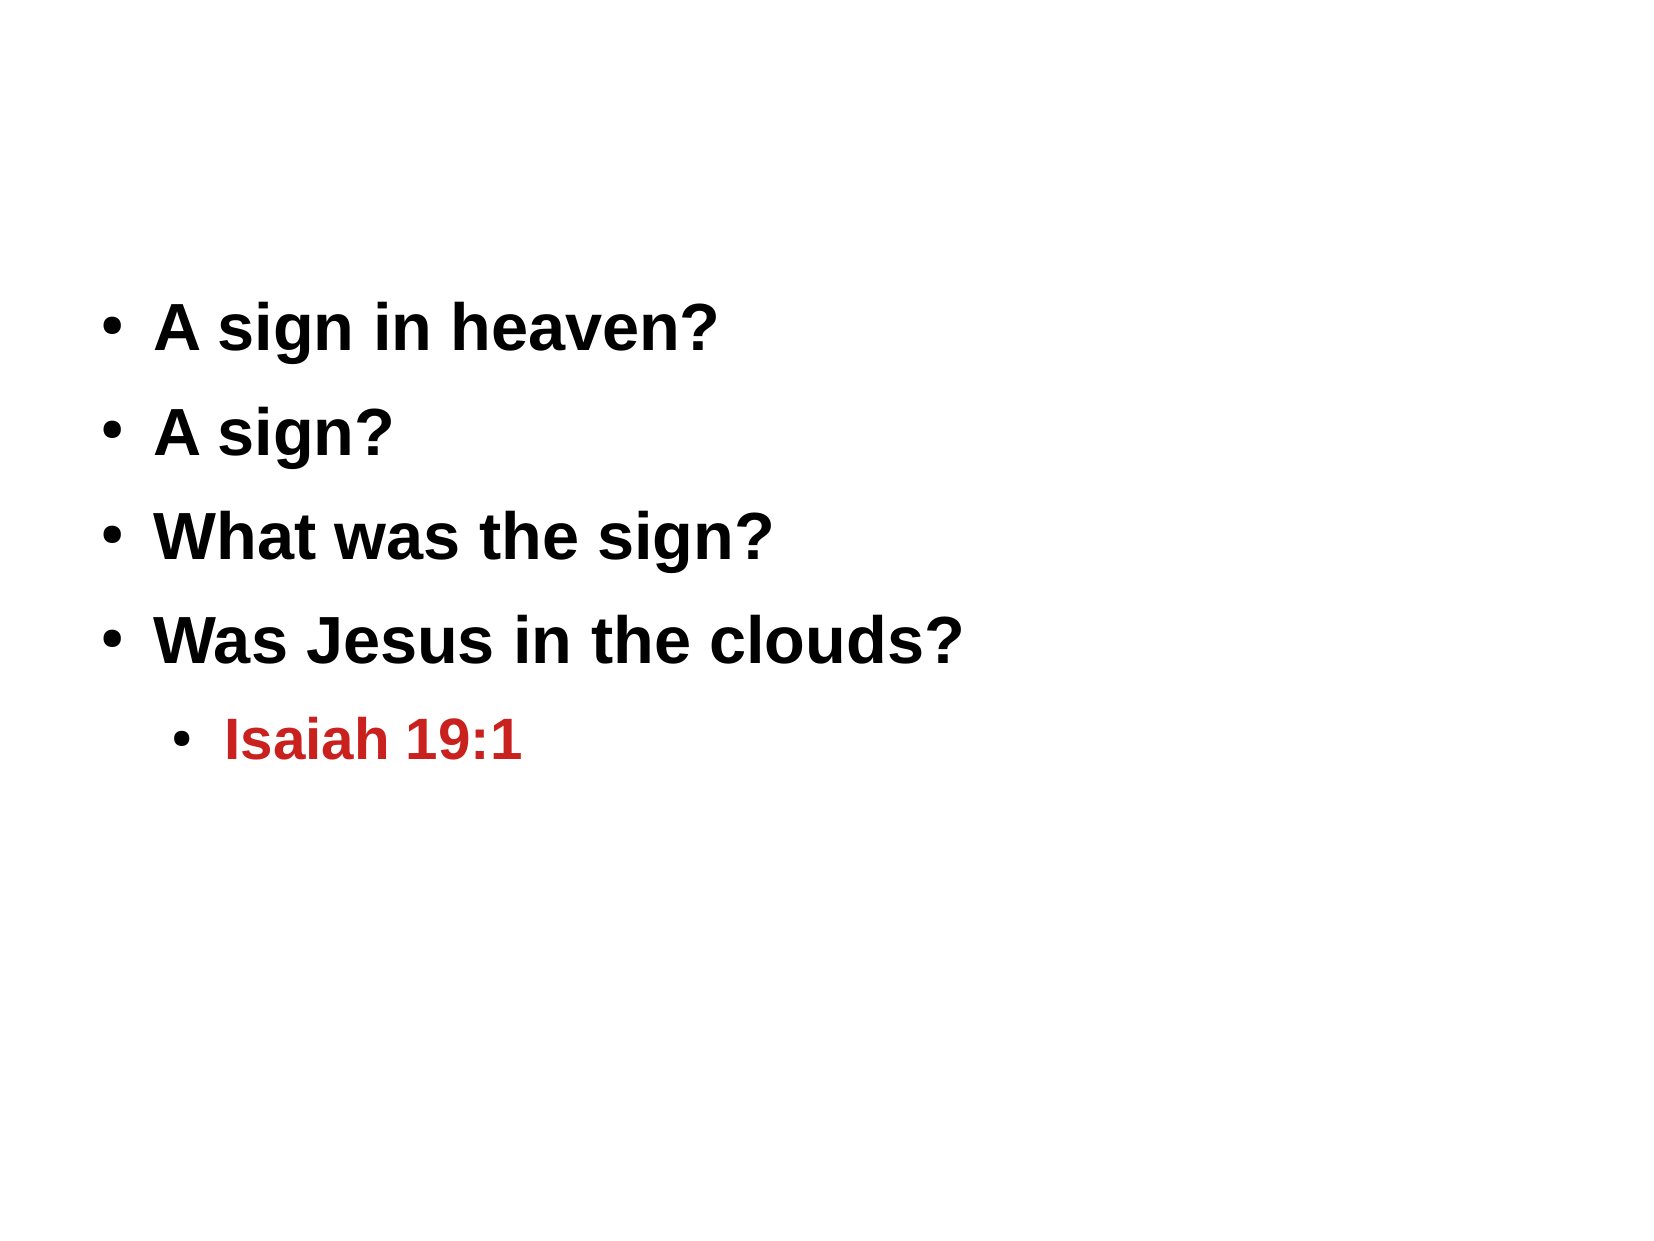

#
A sign in heaven?
A sign?
What was the sign?
Was Jesus in the clouds?
Isaiah 19:1